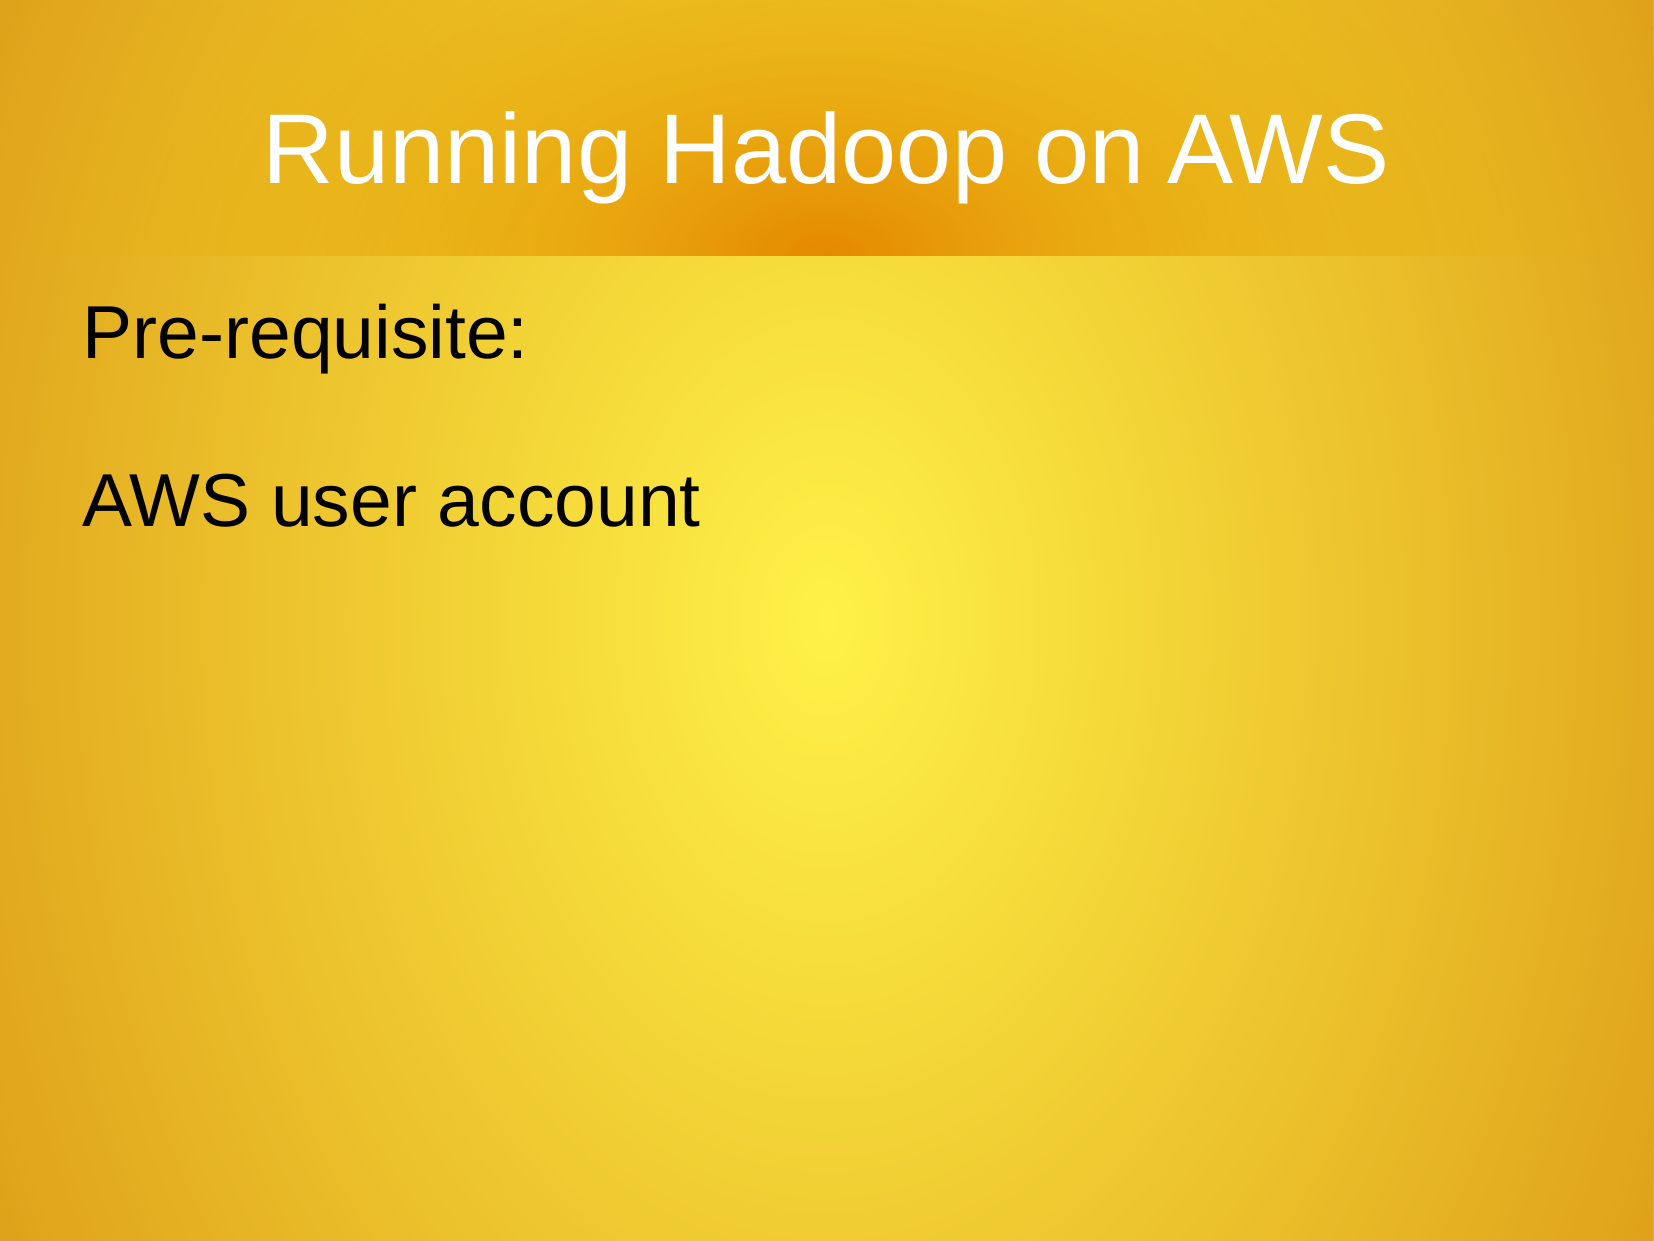

# Running Hadoop on AWS
Pre-requisite:
AWS user account